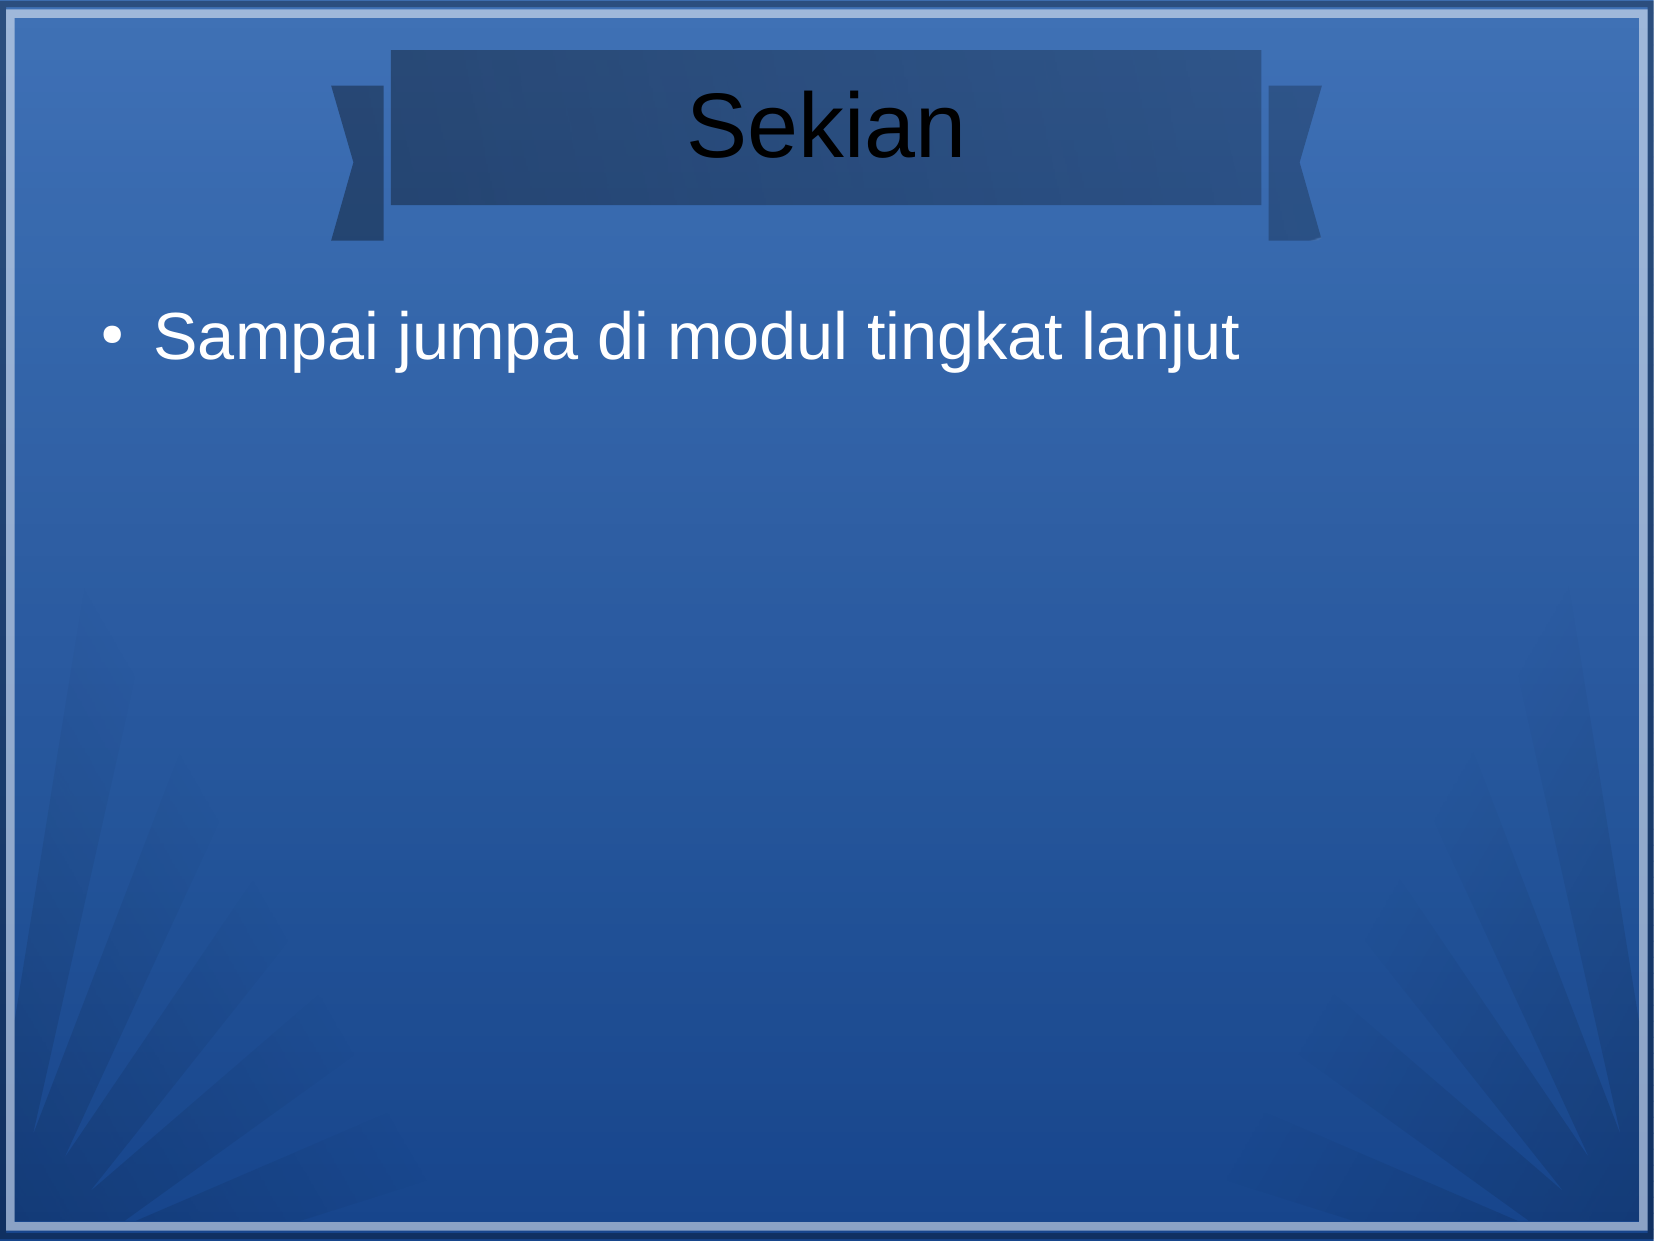

# Sekian
Sampai jumpa di modul tingkat lanjut